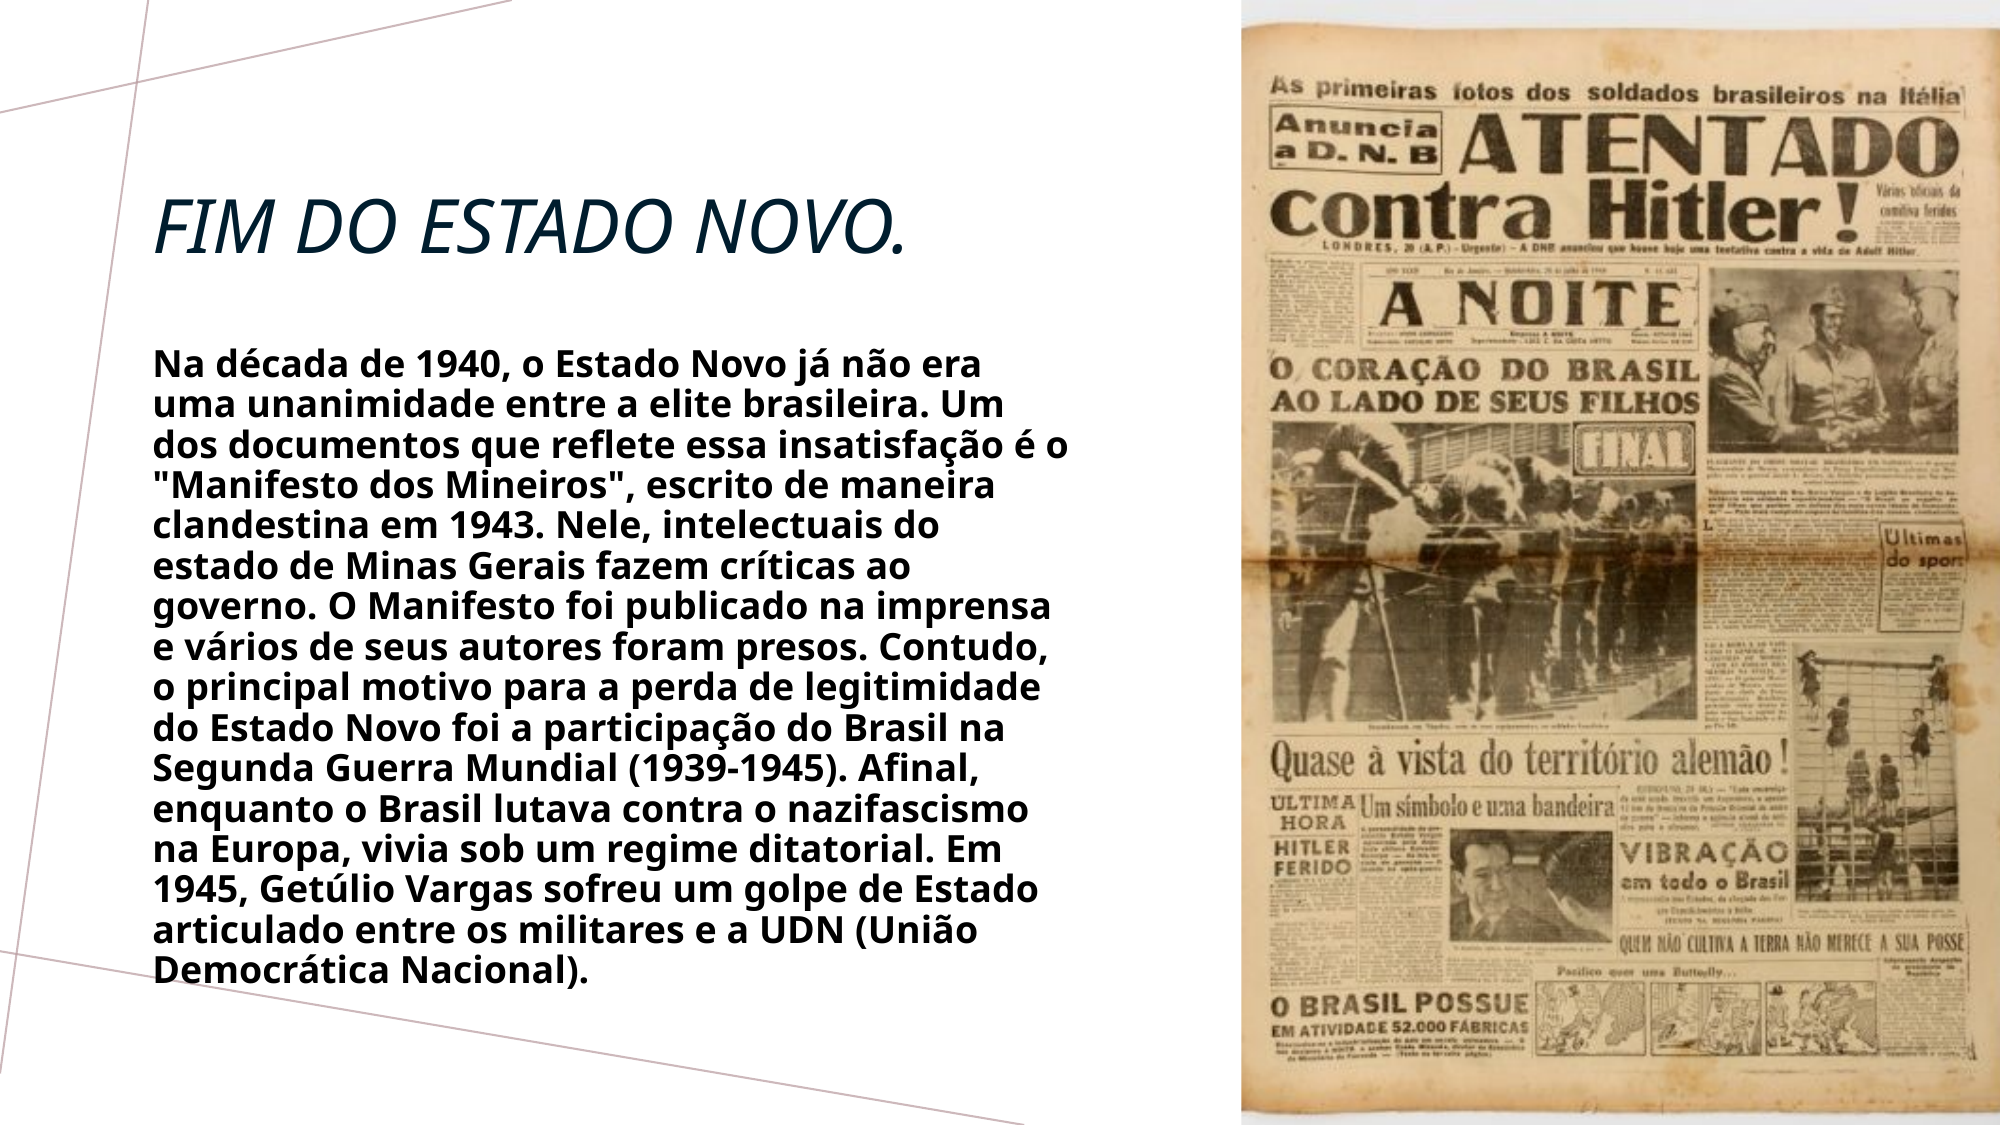

# Fim do estADO NOVO.
Na década de 1940, o Estado Novo já não era uma unanimidade entre a elite brasileira. Um dos documentos que reflete essa insatisfação é o "Manifesto dos Mineiros", escrito de maneira clandestina em 1943. Nele, intelectuais do estado de Minas Gerais fazem críticas ao governo. O Manifesto foi publicado na imprensa e vários de seus autores foram presos. Contudo, o principal motivo para a perda de legitimidade do Estado Novo foi a participação do Brasil na Segunda Guerra Mundial (1939-1945). Afinal, enquanto o Brasil lutava contra o nazifascismo na Europa, vivia sob um regime ditatorial. Em 1945, Getúlio Vargas sofreu um golpe de Estado articulado entre os militares e a UDN (União Democrática Nacional).